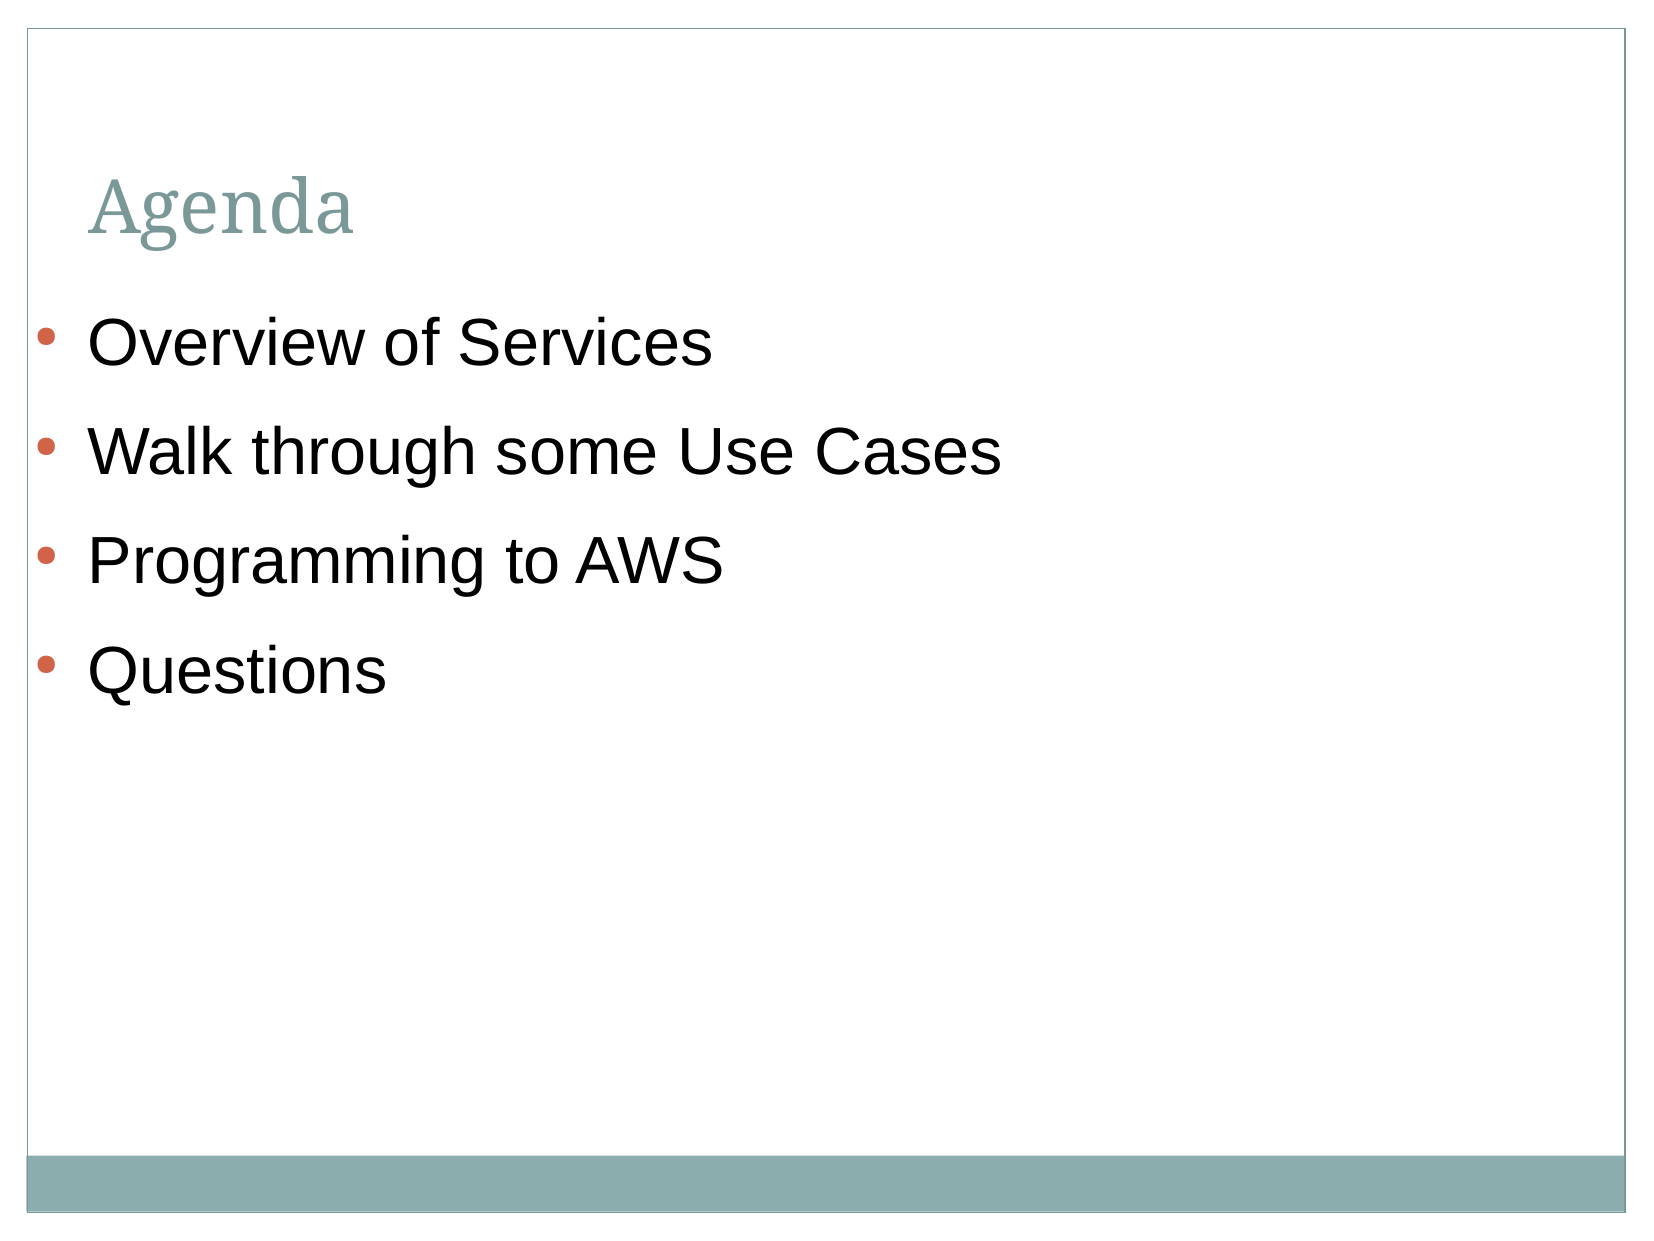

# Agenda
Overview of Services
Walk through some Use Cases
Programming to AWS
Questions